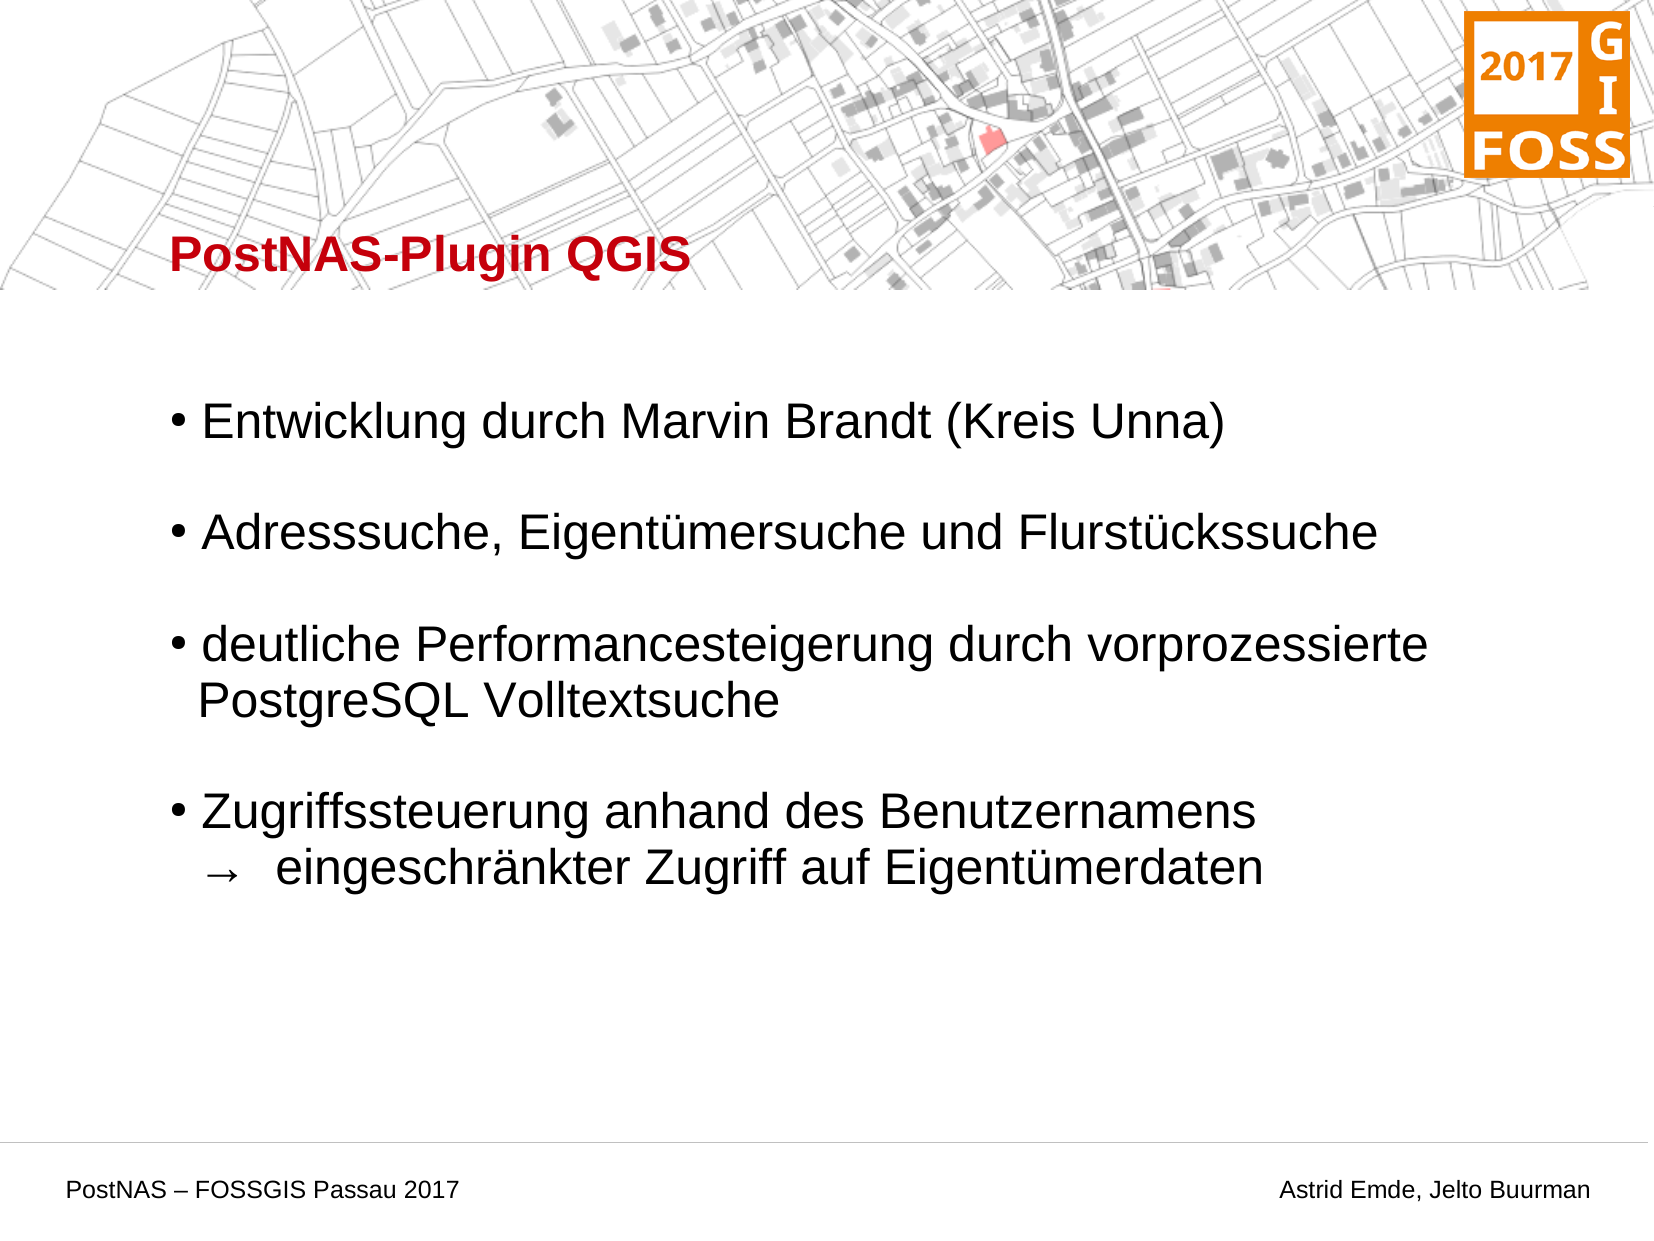

PostNAS-Plugin QGIS
 Entwicklung durch Marvin Brandt (Kreis Unna)
 Adresssuche, Eigentümersuche und Flurstückssuche
 deutliche Performancesteigerung durch vorprozessierte
 PostgreSQL Volltextsuche
 Zugriffssteuerung anhand des Benutzernamens
 → eingeschränkter Zugriff auf Eigentümerdaten